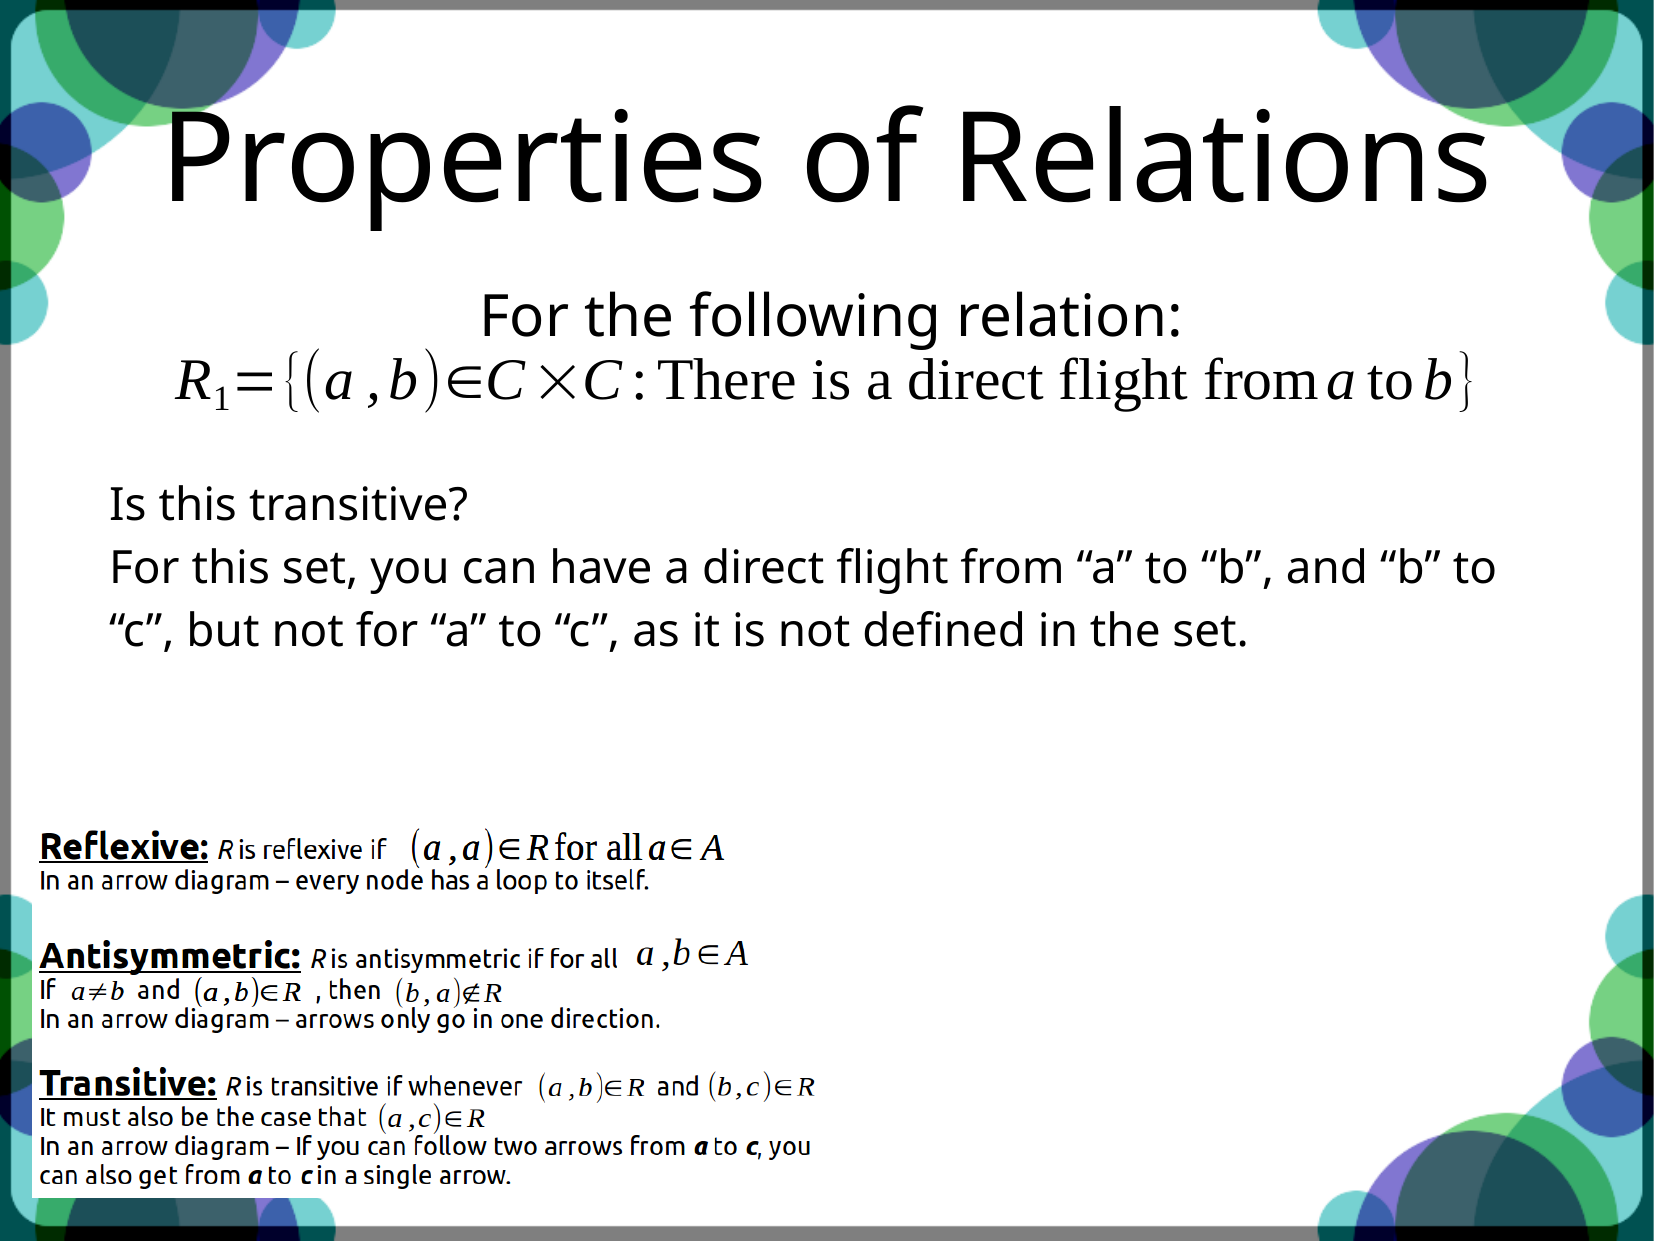

# Properties of Relations
For the following relation:
Is this transitive?
For this set, you can have a direct flight from “a” to “b”, and “b” to “c”, but not for “a” to “c”, as it is not defined in the set.